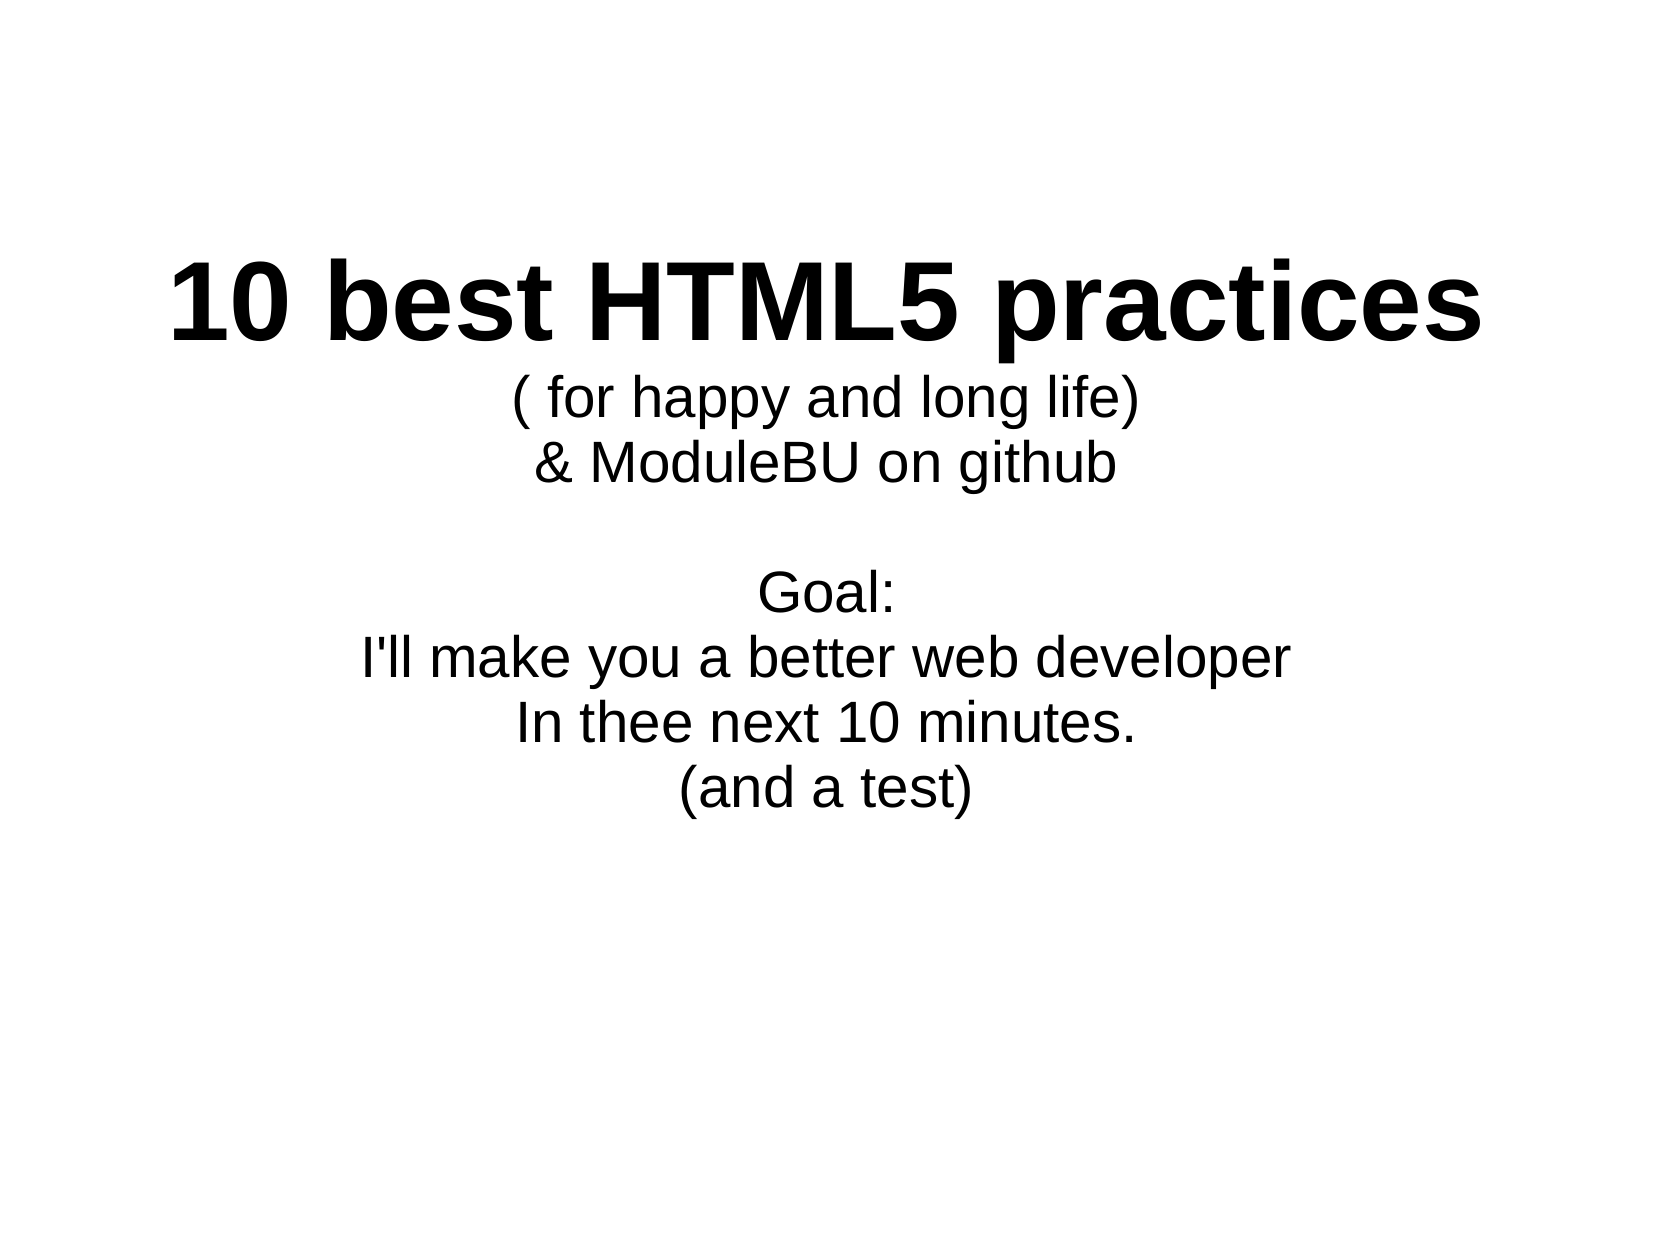

# 10 best HTML5 practices
( for happy and long life)
& ModuleBU on github
Goal:
I'll make you a better web developer
In thee next 10 minutes.
(and a test)